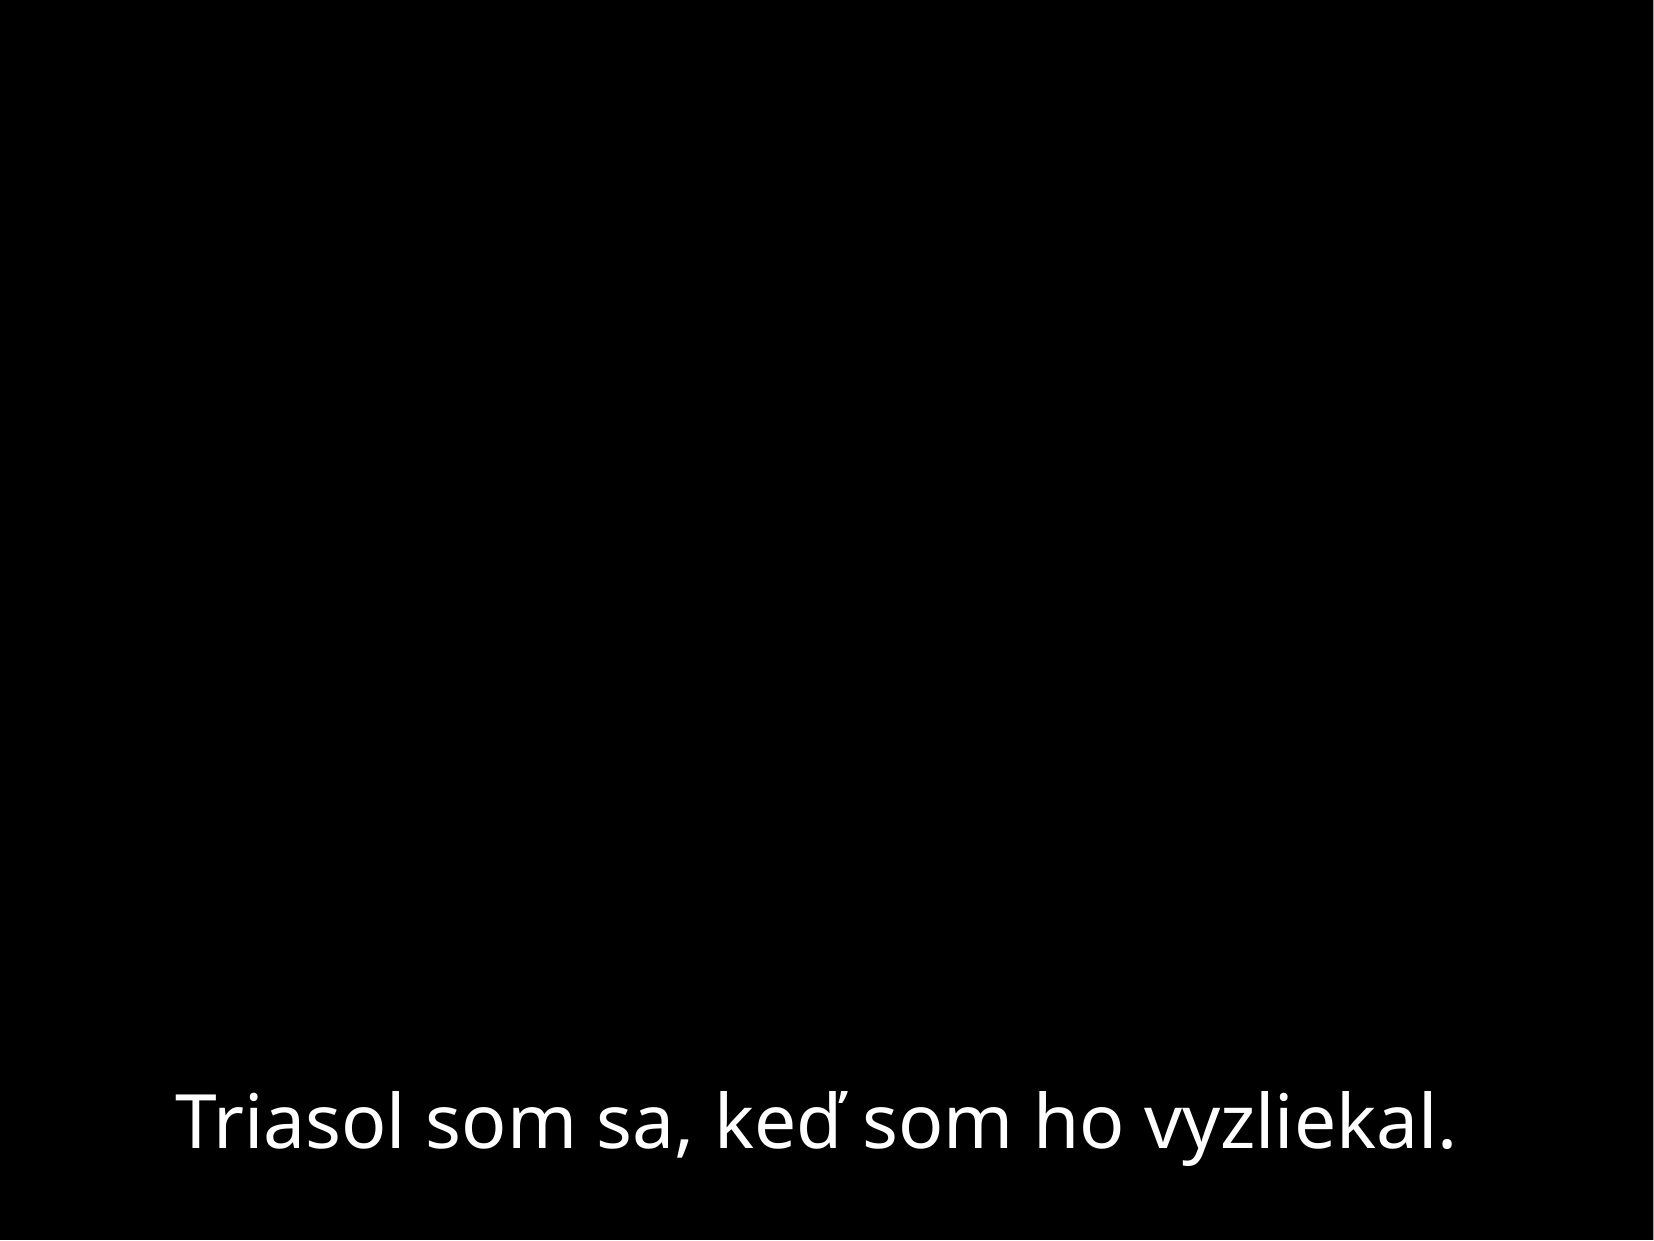

# Triasol som sa, keď som ho vyzliekal.